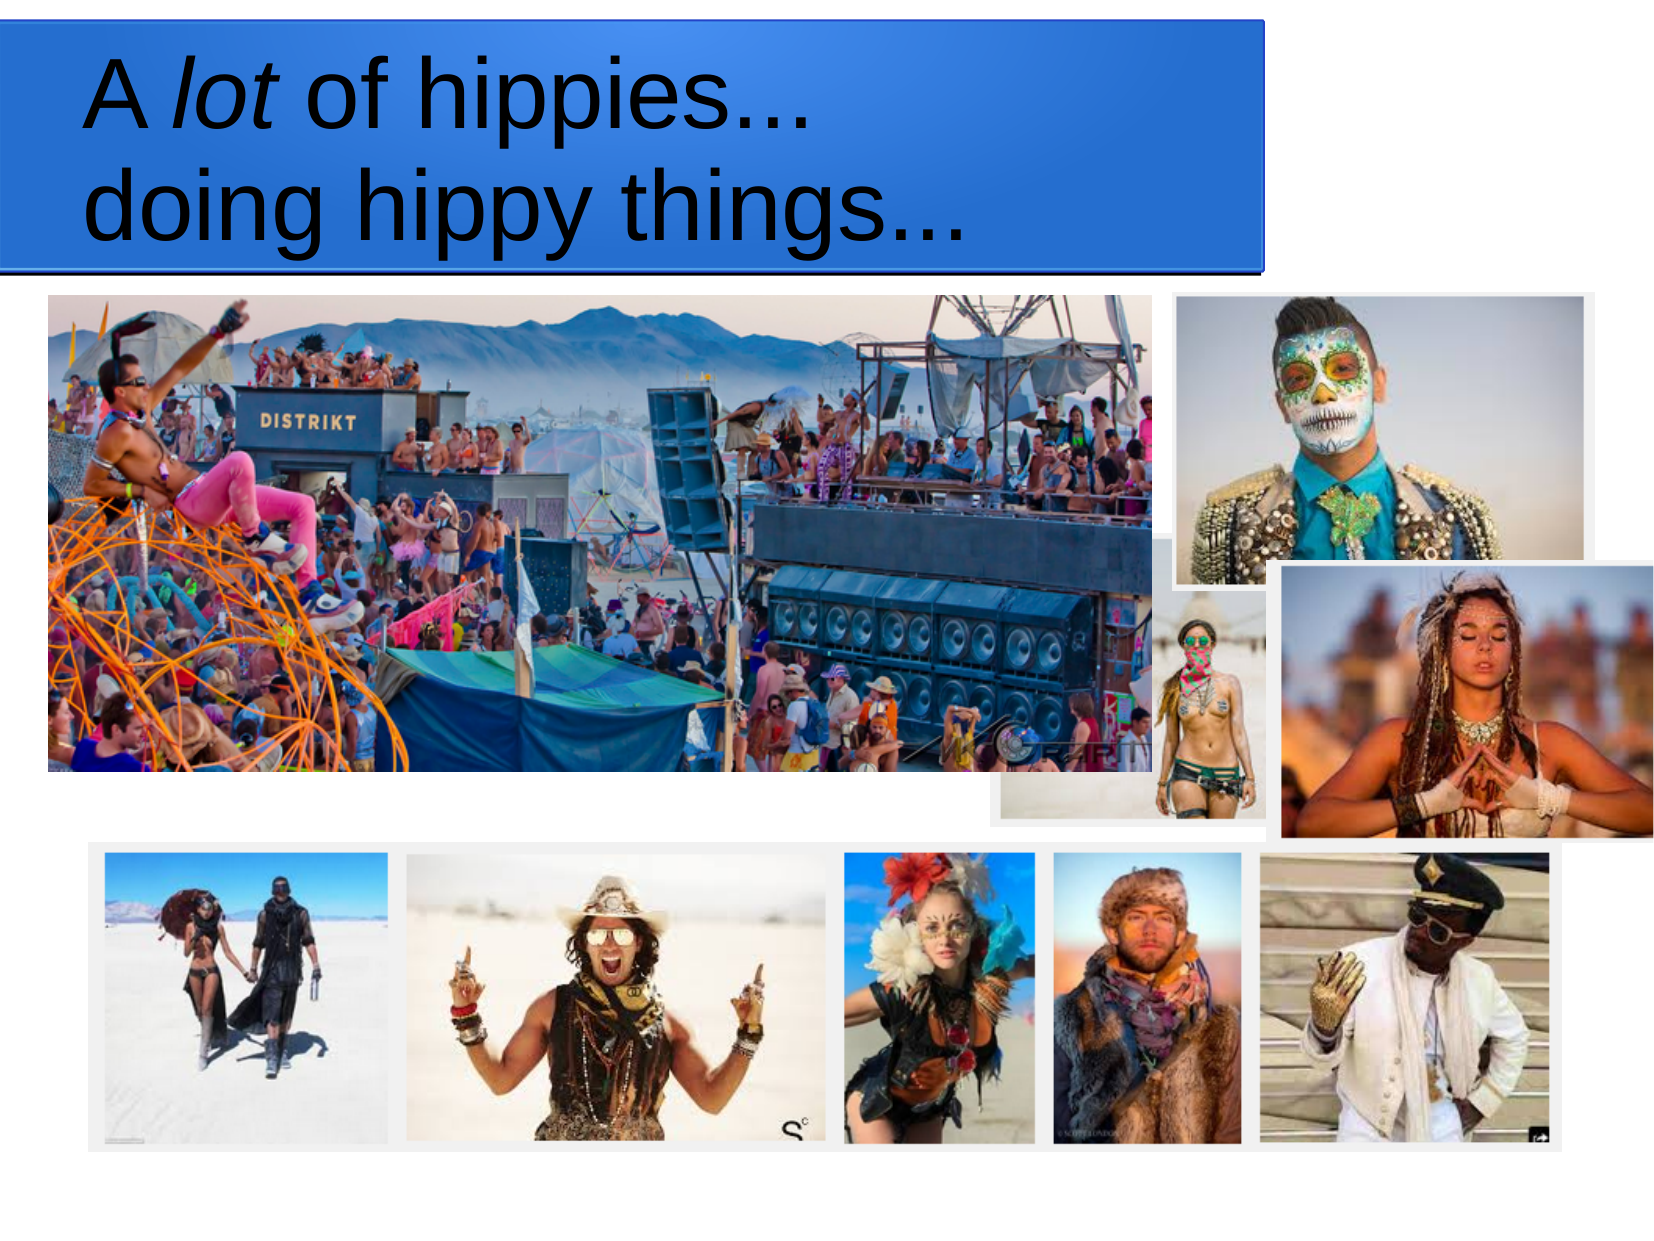

# A lot of hippies... doing hippy things...